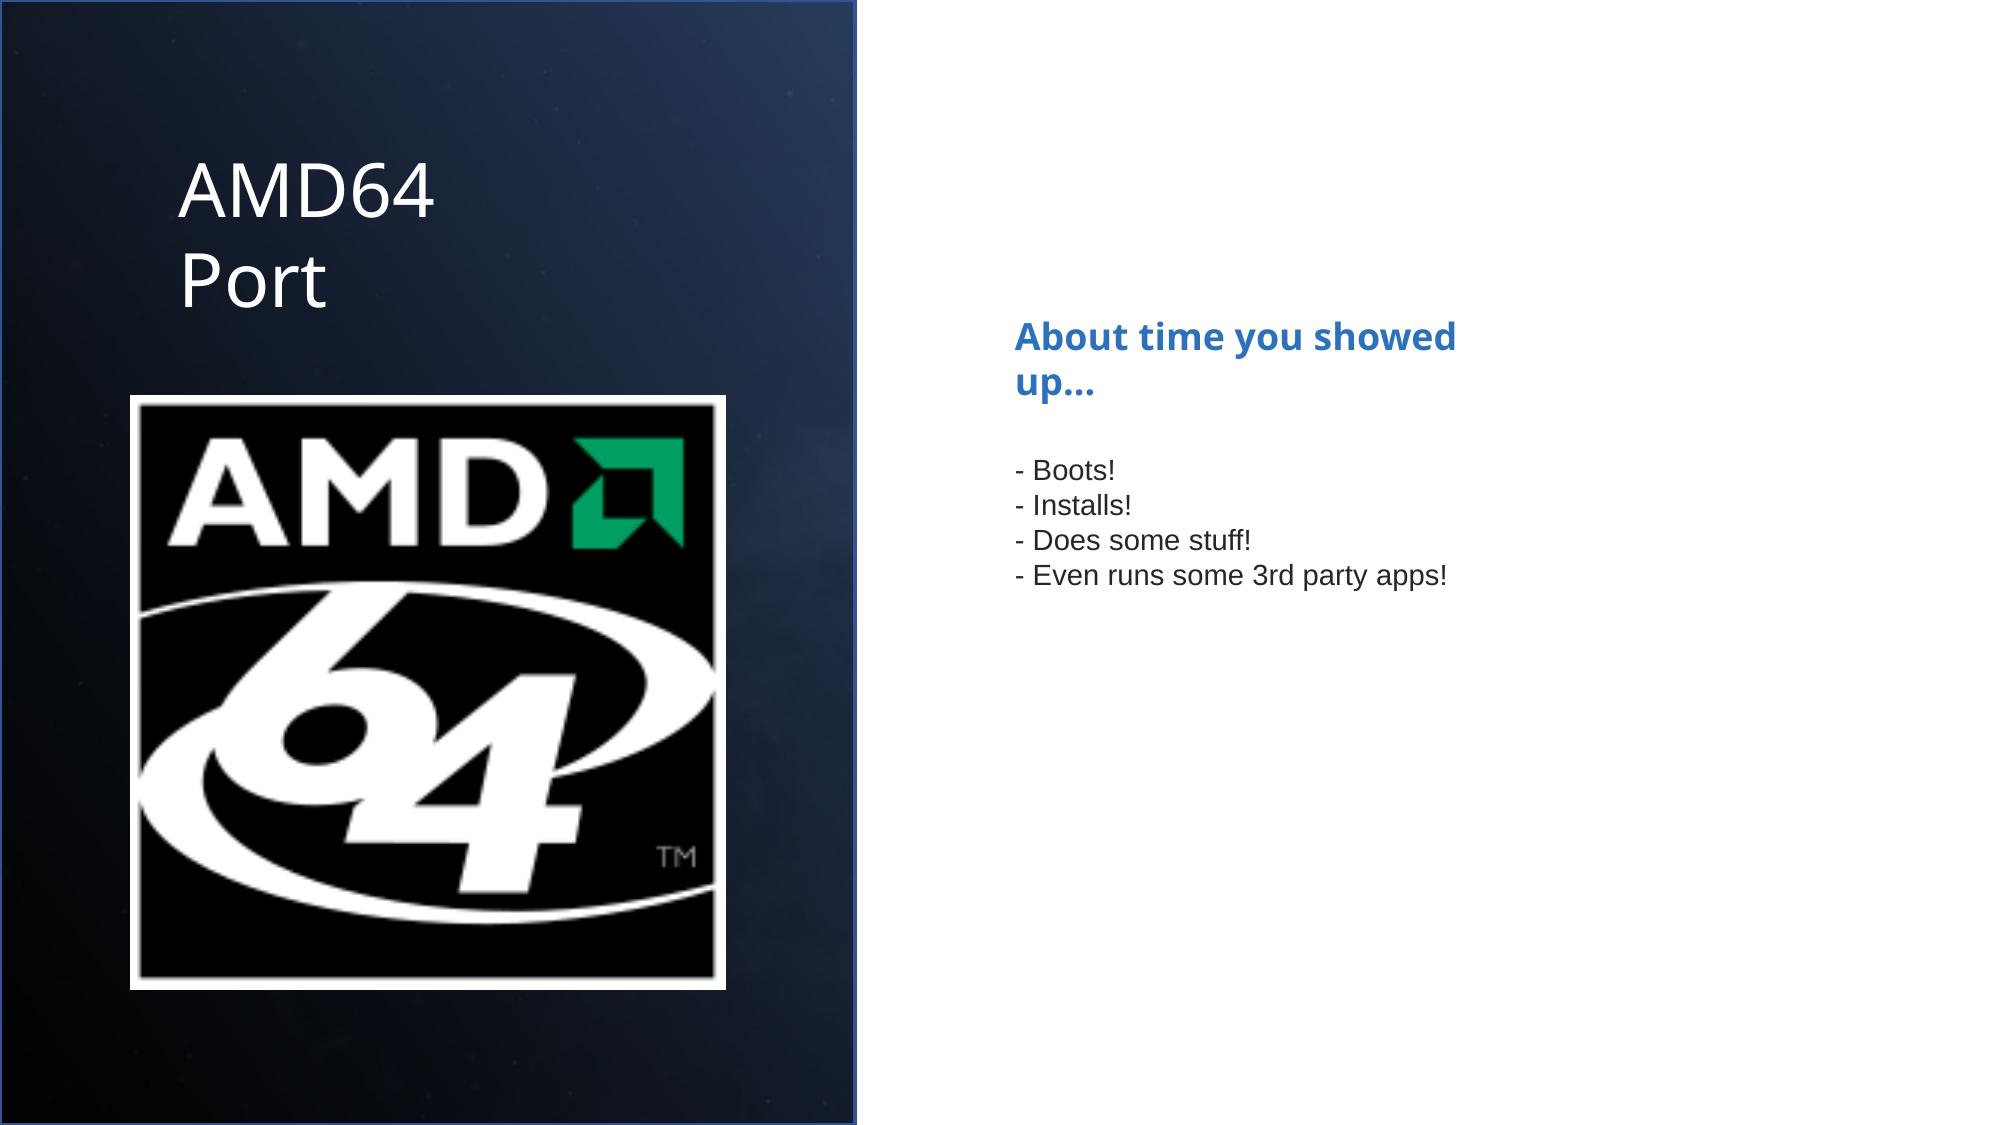

AMD64 Port
About time you showed up...
- Boots!
- Installs!
- Does some stuff!
- Even runs some 3rd party apps!